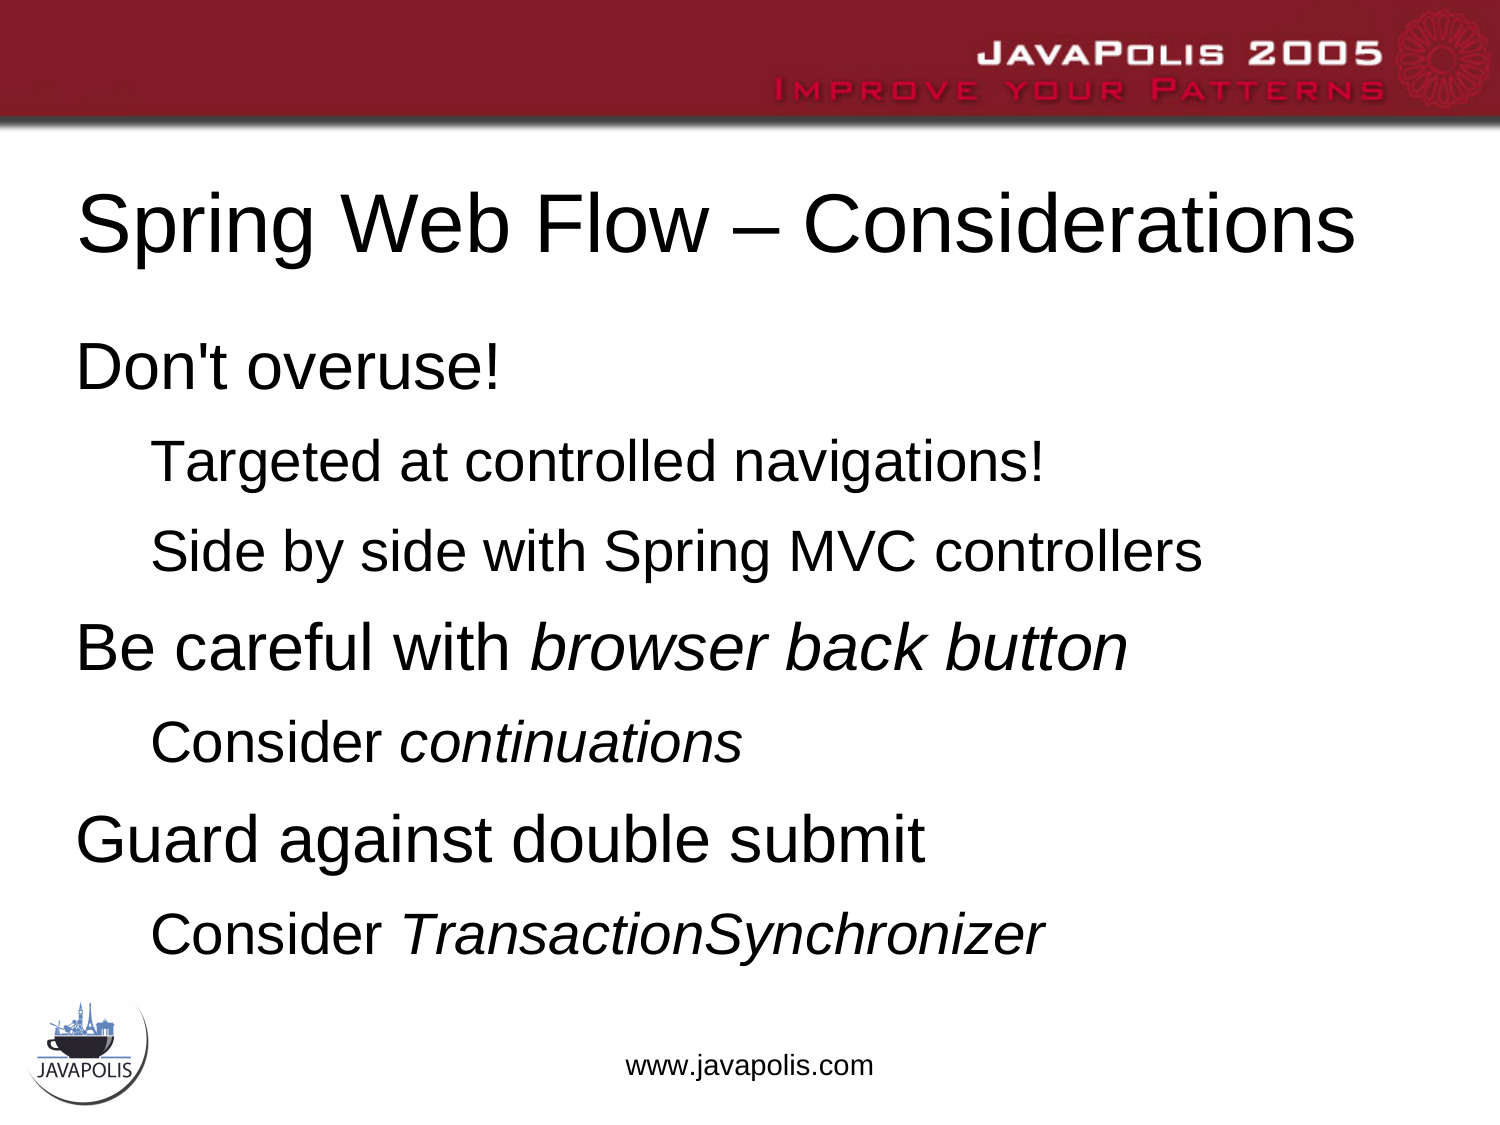

# Spring Web Flow – Considerations
Don't overuse!
Targeted at controlled navigations!
Side by side with Spring MVC controllers
Be careful with browser back button
Consider continuations
Guard against double submit
Consider TransactionSynchronizer